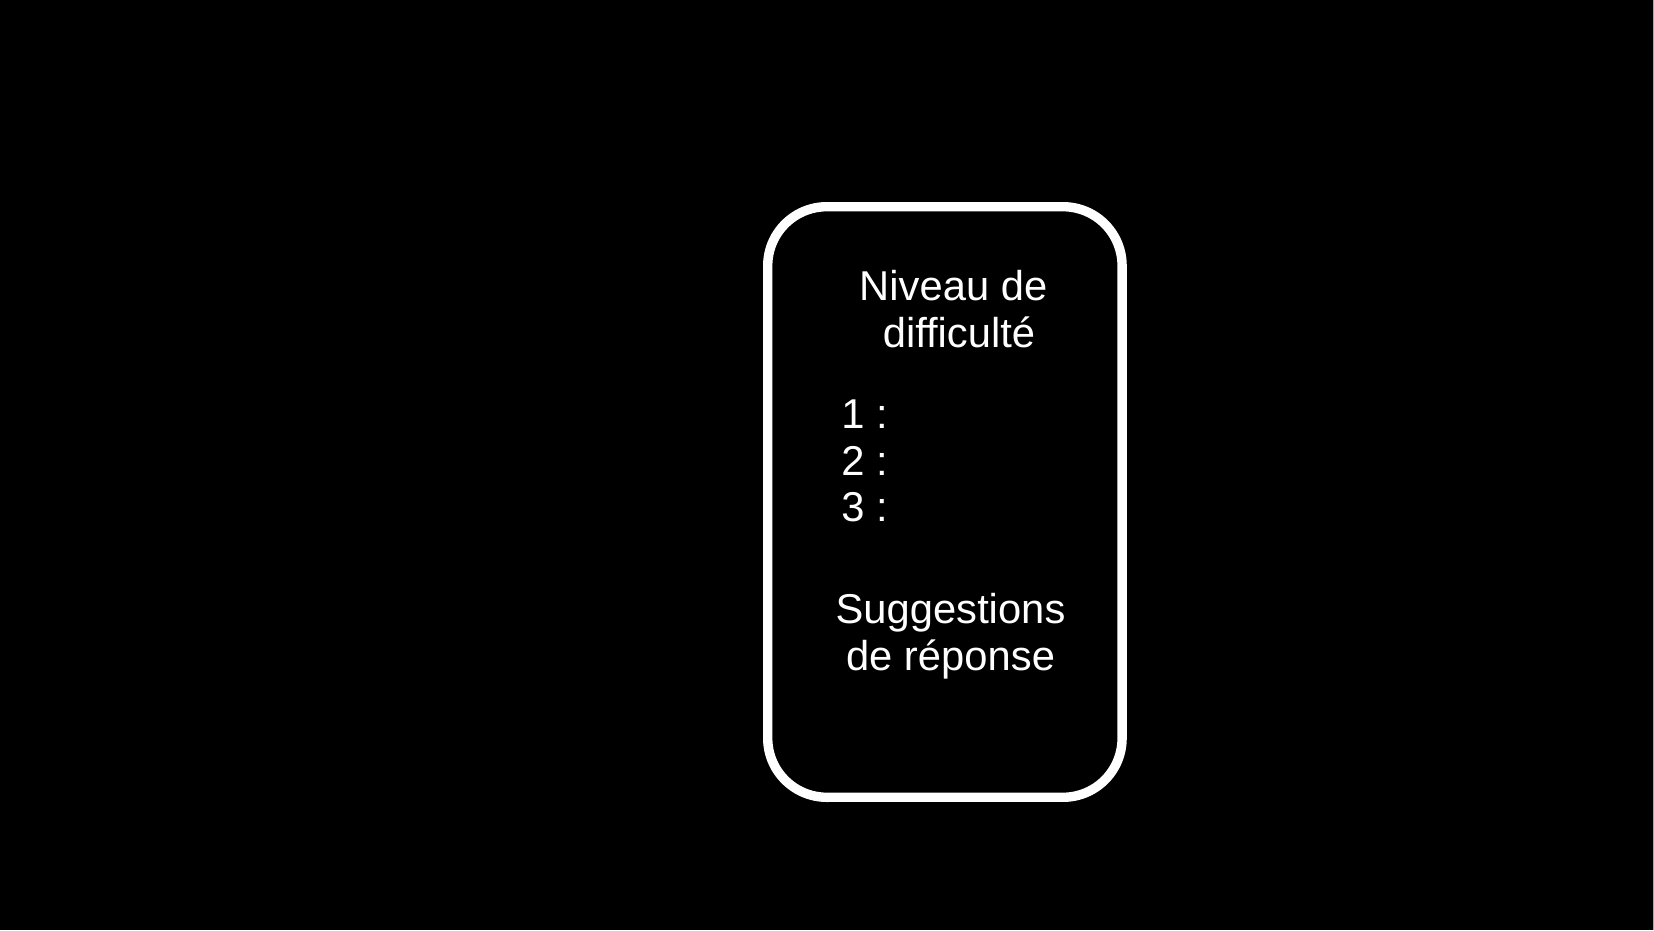

Niveau de
difficulté
1 :
2 :
3 :
Suggestions de réponse